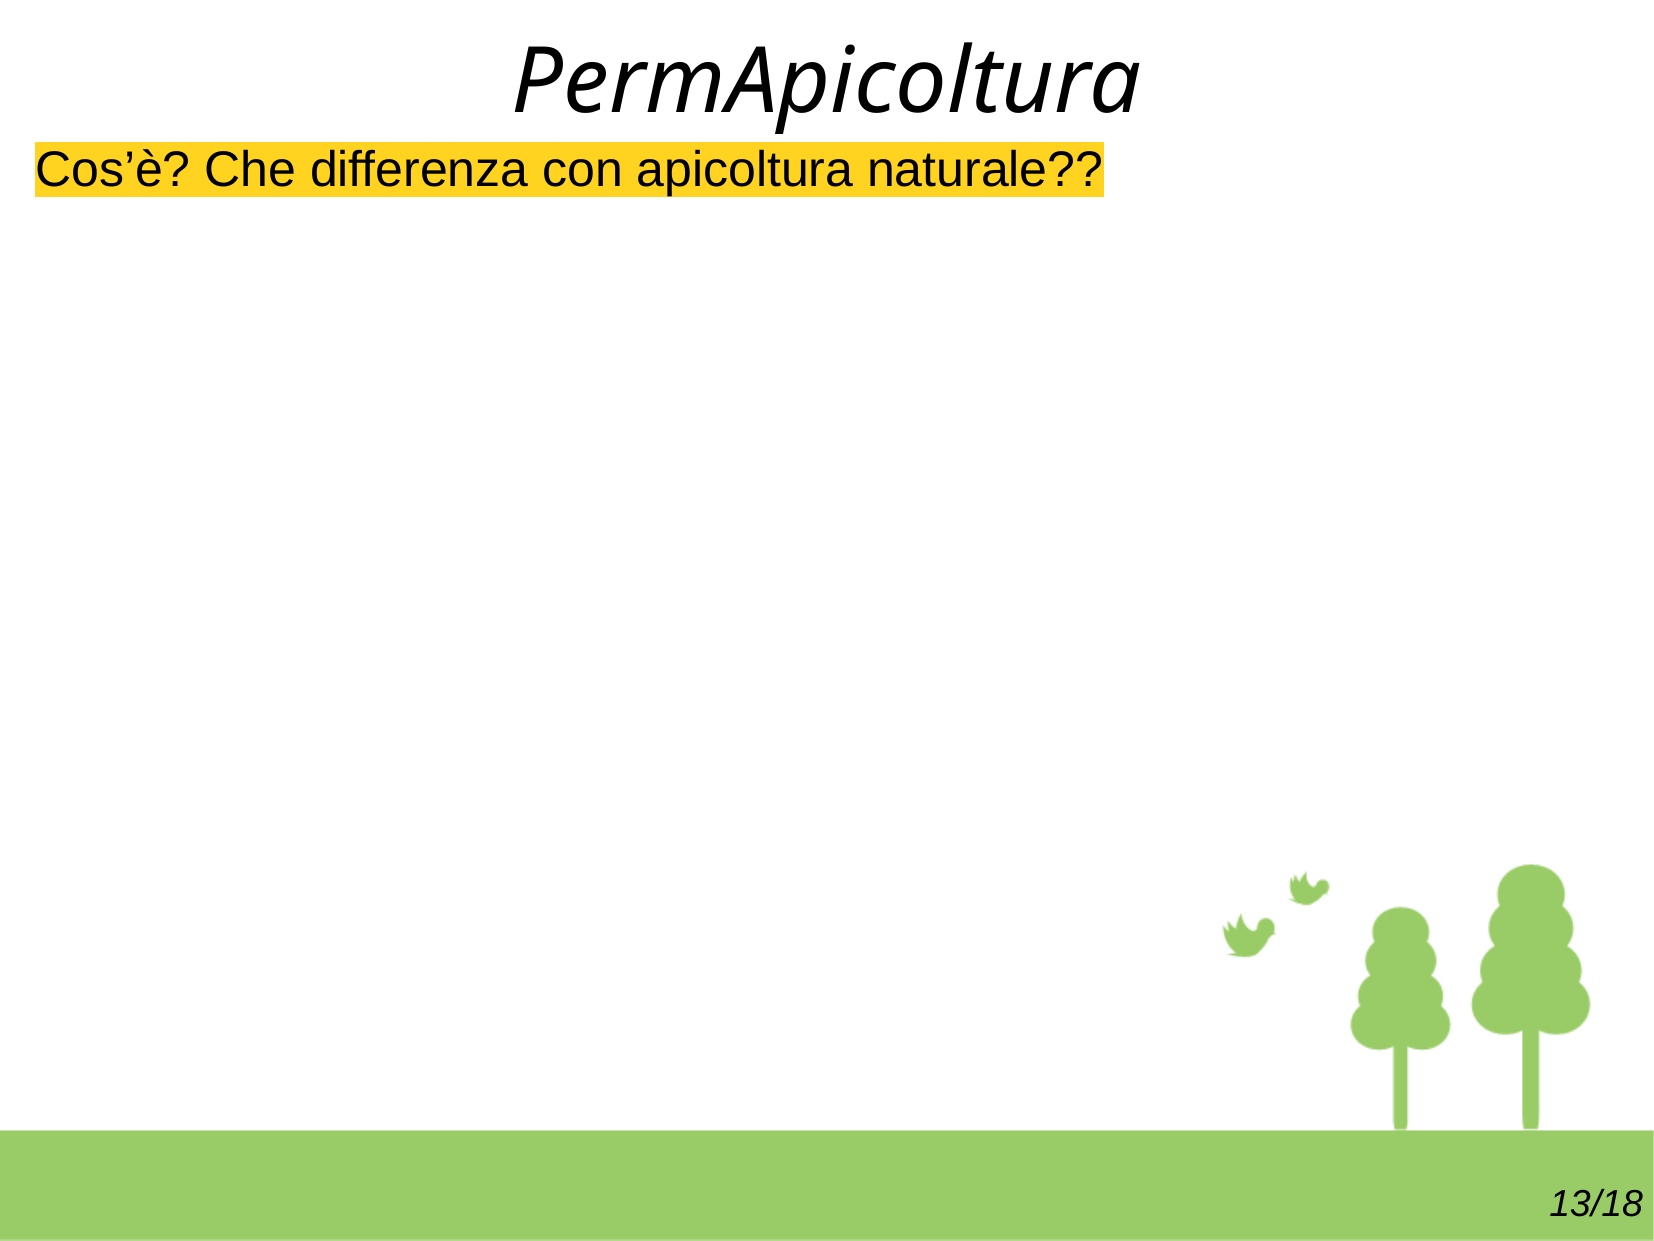

# PermApicoltura
Cos’è? Che differenza con apicoltura naturale??